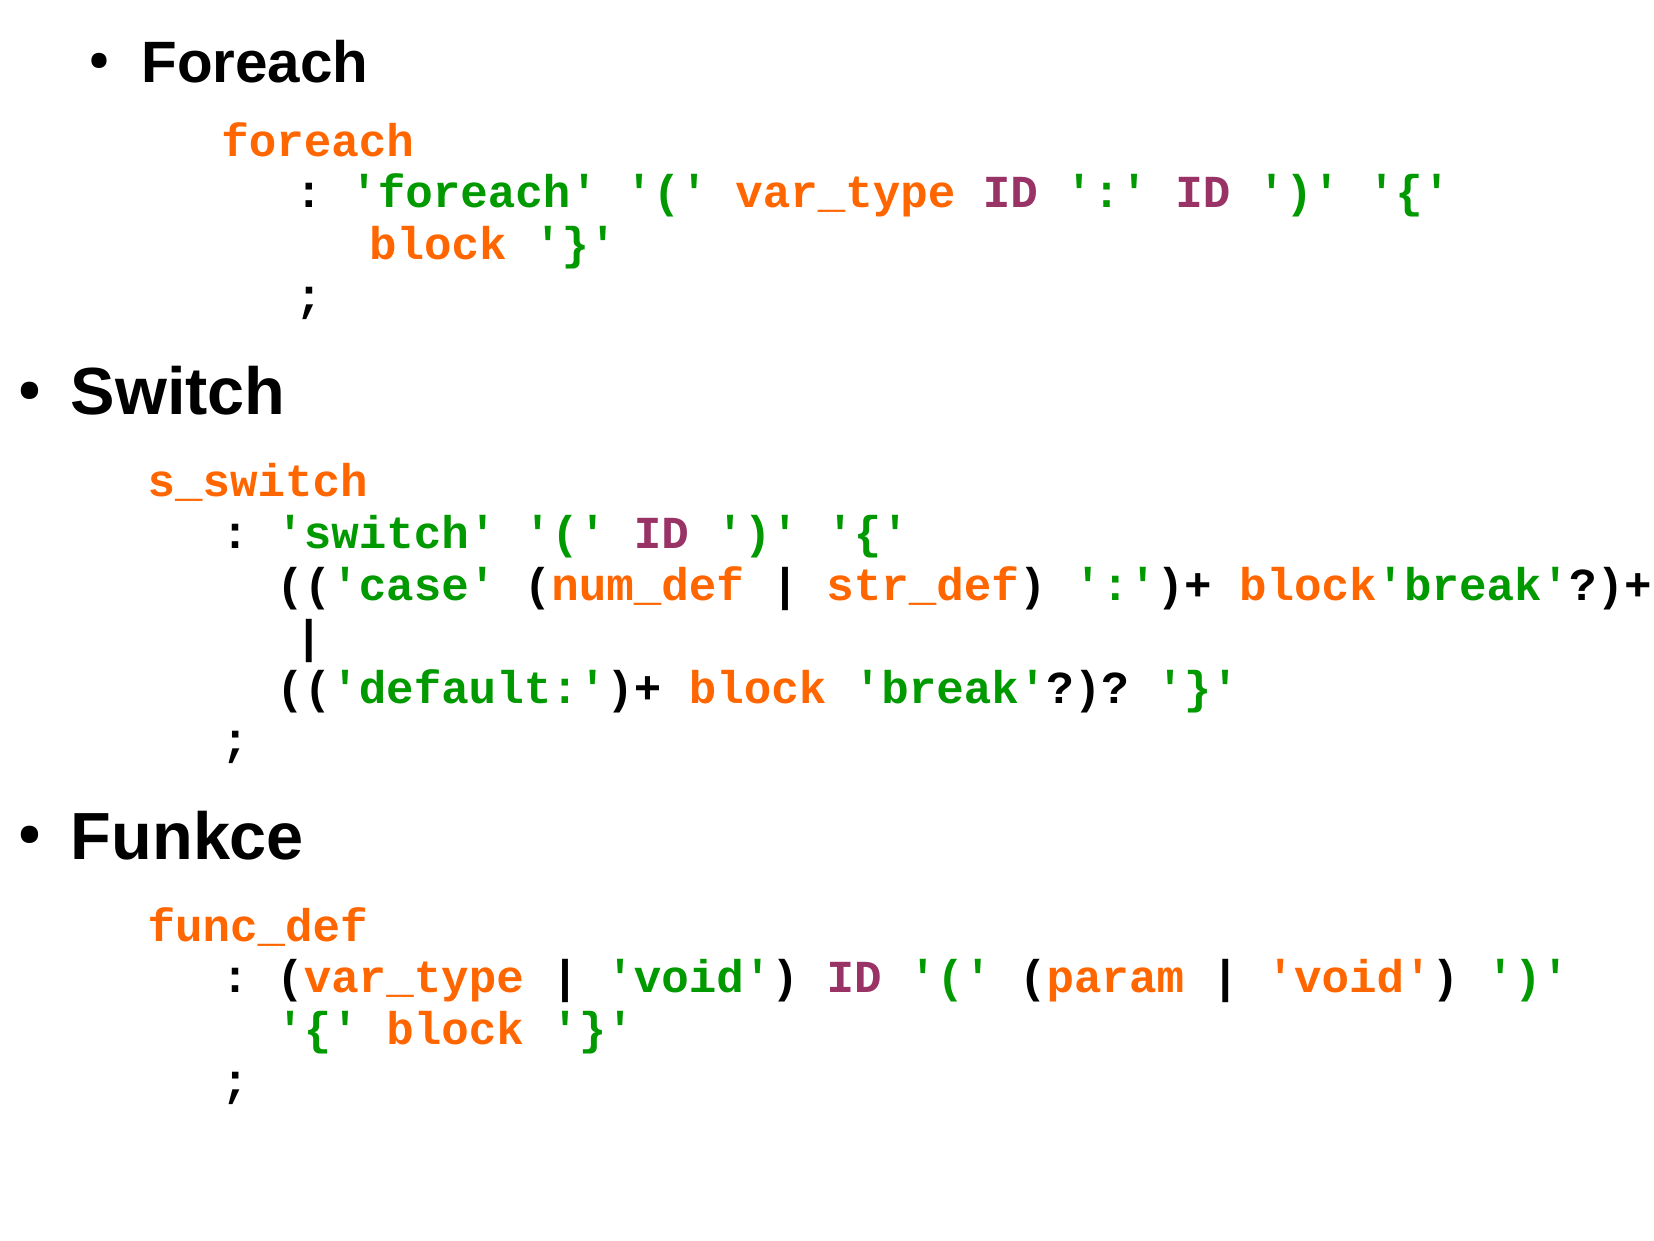

# Foreach
 			foreach
 			: 'foreach' '(' var_type ID ':' ID ')' '{' 							block '}'
 			;
Switch
 		s_switch
 		: 'switch' '(' ID ')' '{'
 	 (('case' (num_def | str_def) ':')+ block'break'?)+
 		|
 	 (('default:')+ block 'break'?)? '}'
 		;
Funkce
 		func_def
 		: (var_type | 'void') ID '(' (param | 'void') ')' 				 '{' block '}'
 		;